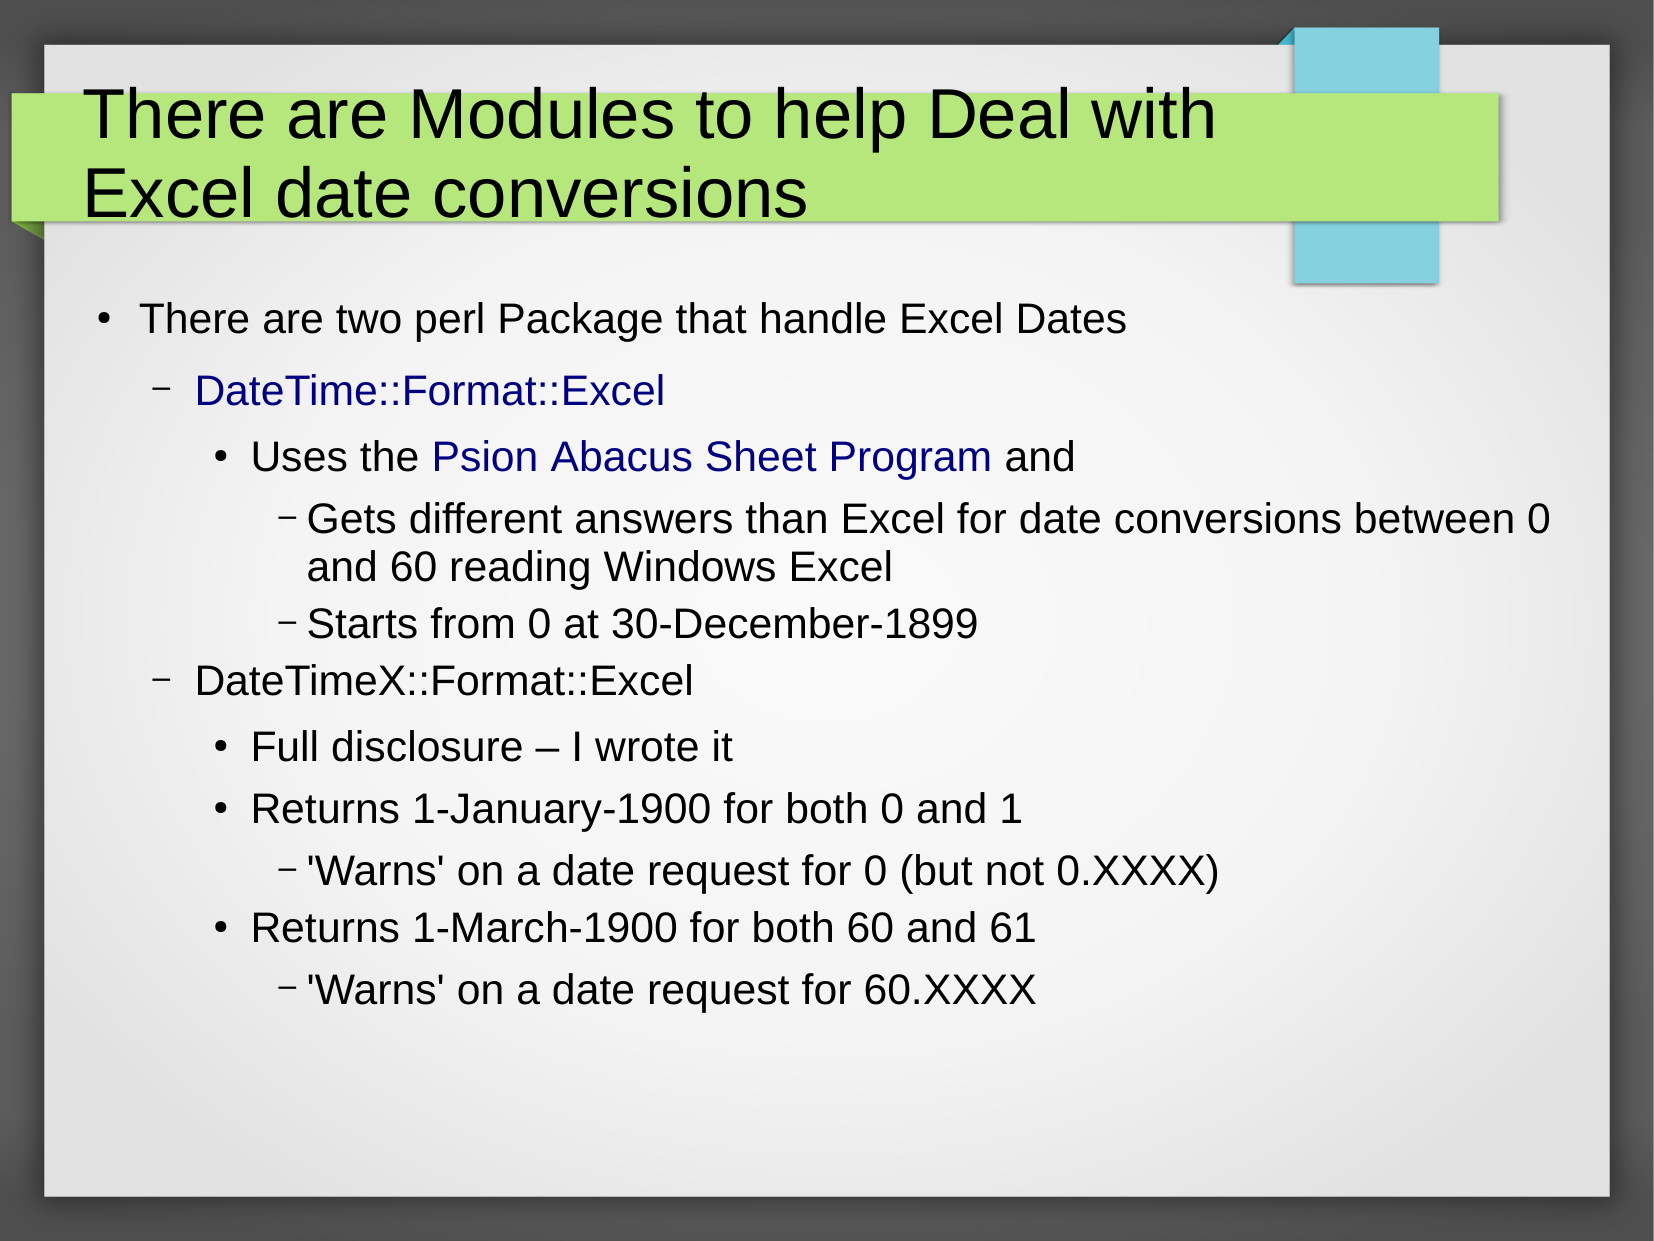

# There are Modules to help Deal with Excel date conversions
There are two perl Package that handle Excel Dates
DateTime::Format::Excel
Uses the Psion Abacus Sheet Program and
Gets different answers than Excel for date conversions between 0 and 60 reading Windows Excel
Starts from 0 at 30-December-1899
DateTimeX::Format::Excel
Full disclosure – I wrote it
Returns 1-January-1900 for both 0 and 1
'Warns' on a date request for 0 (but not 0.XXXX)
Returns 1-March-1900 for both 60 and 61
'Warns' on a date request for 60.XXXX